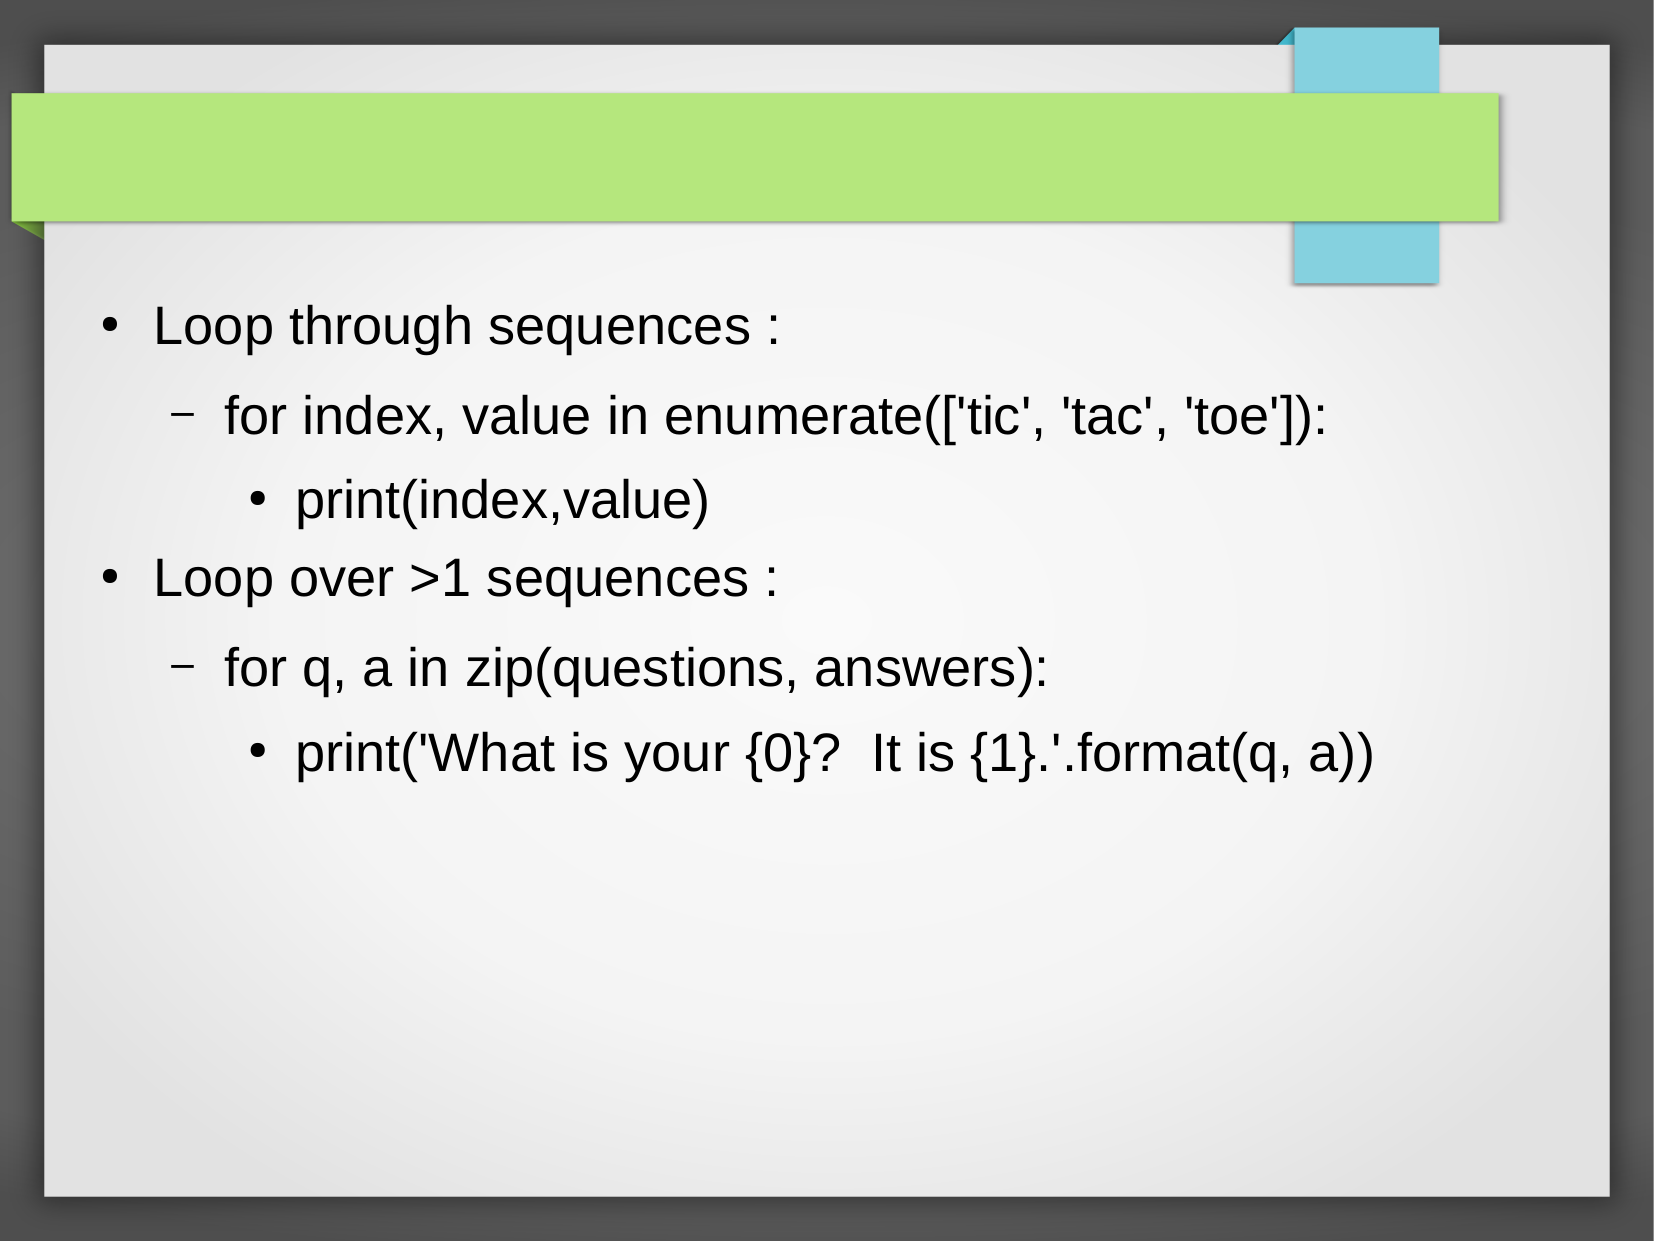

#
Loop through sequences :
for index, value in enumerate(['tic', 'tac', 'toe']):
print(index,value)
Loop over >1 sequences :
for q, a in zip(questions, answers):
print('What is your {0}? It is {1}.'.format(q, a))